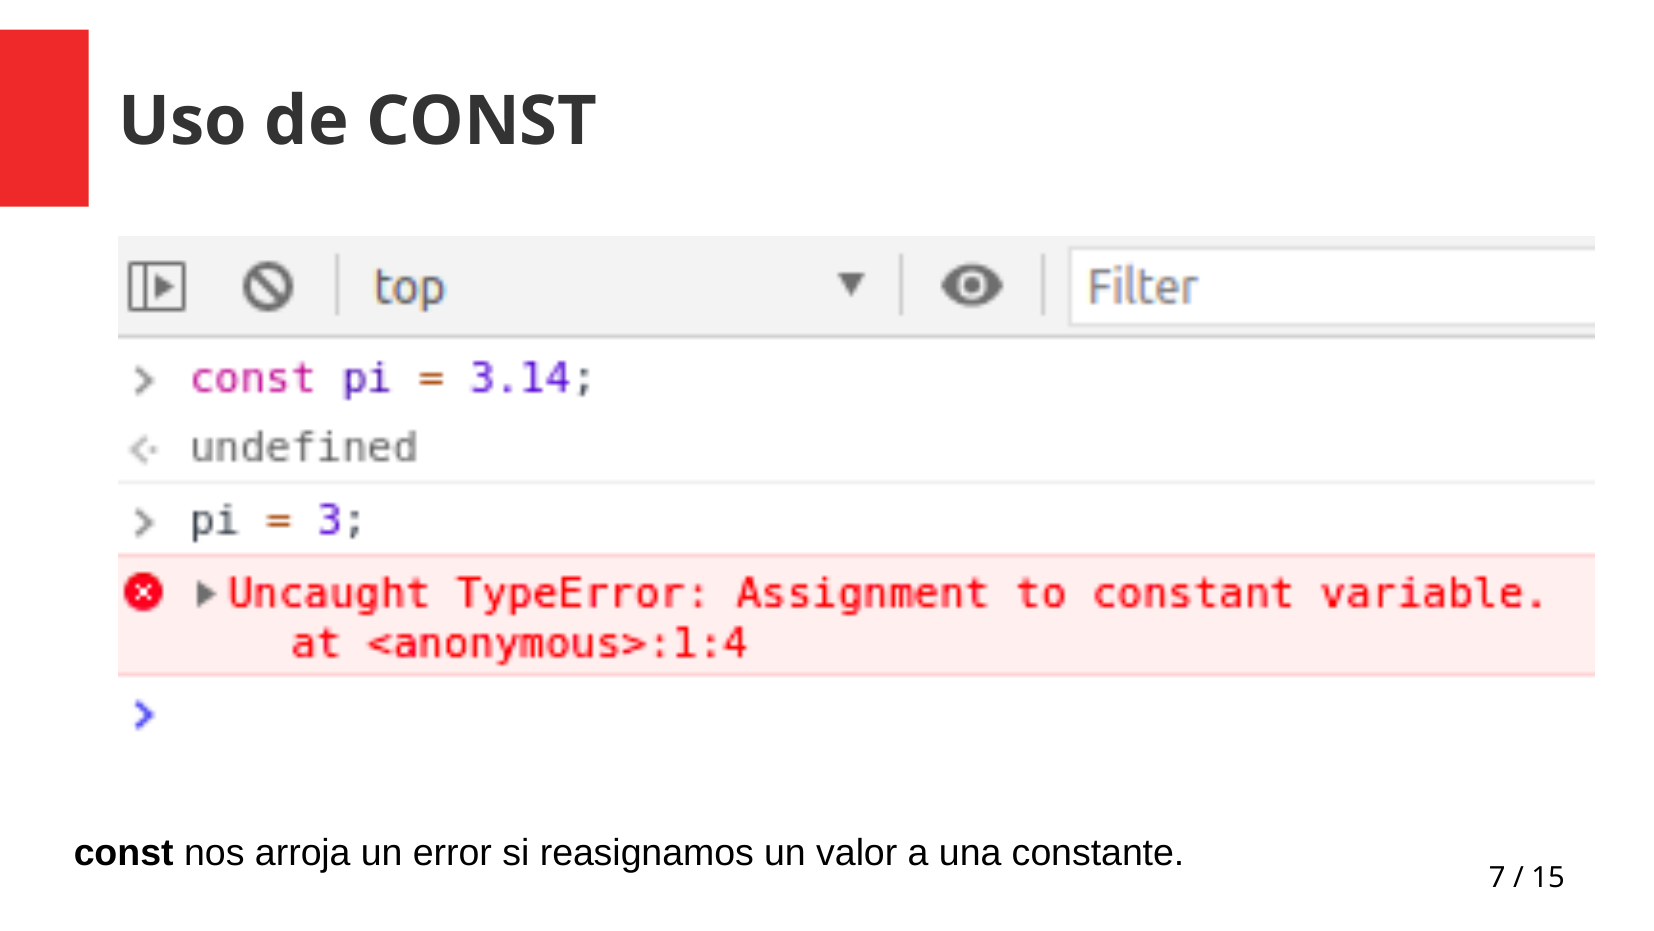

# Uso de CONST
const nos arroja un error si reasignamos un valor a una constante.
7